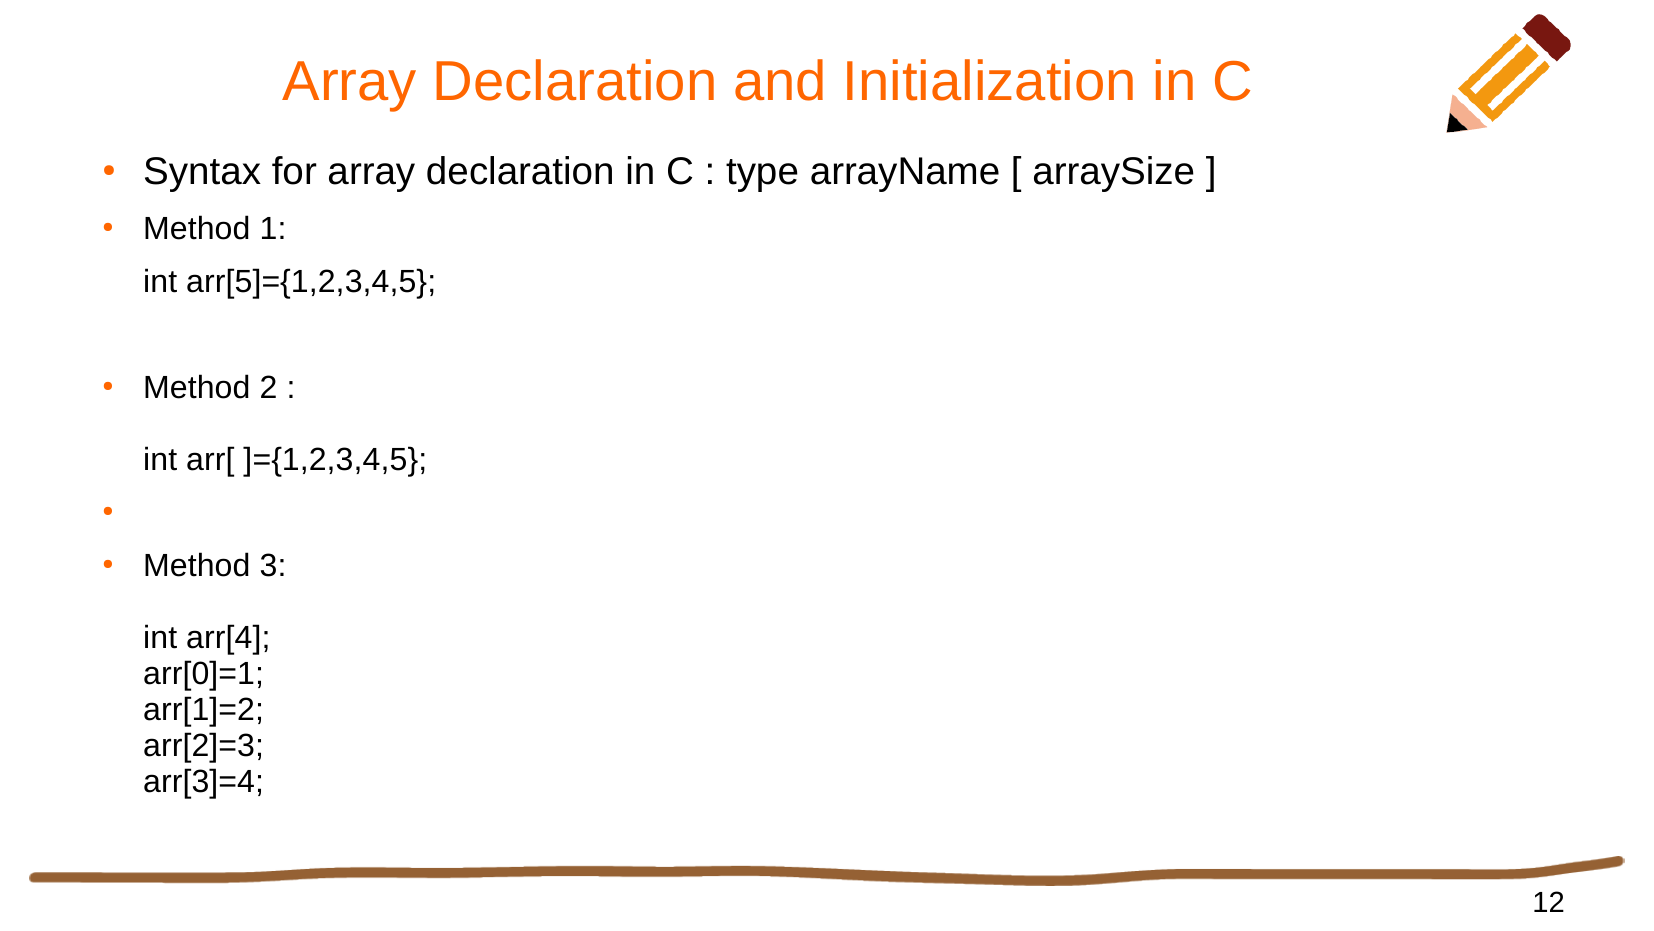

# Array Declaration and Initialization in C
Syntax for array declaration in C : type arrayName [ arraySize ]
Method 1:
int arr[5]={1,2,3,4,5};
Method 2 :
int arr[ ]={1,2,3,4,5};
Method 3:
int arr[4];
arr[0]=1;
arr[1]=2;
arr[2]=3;
arr[3]=4;
12